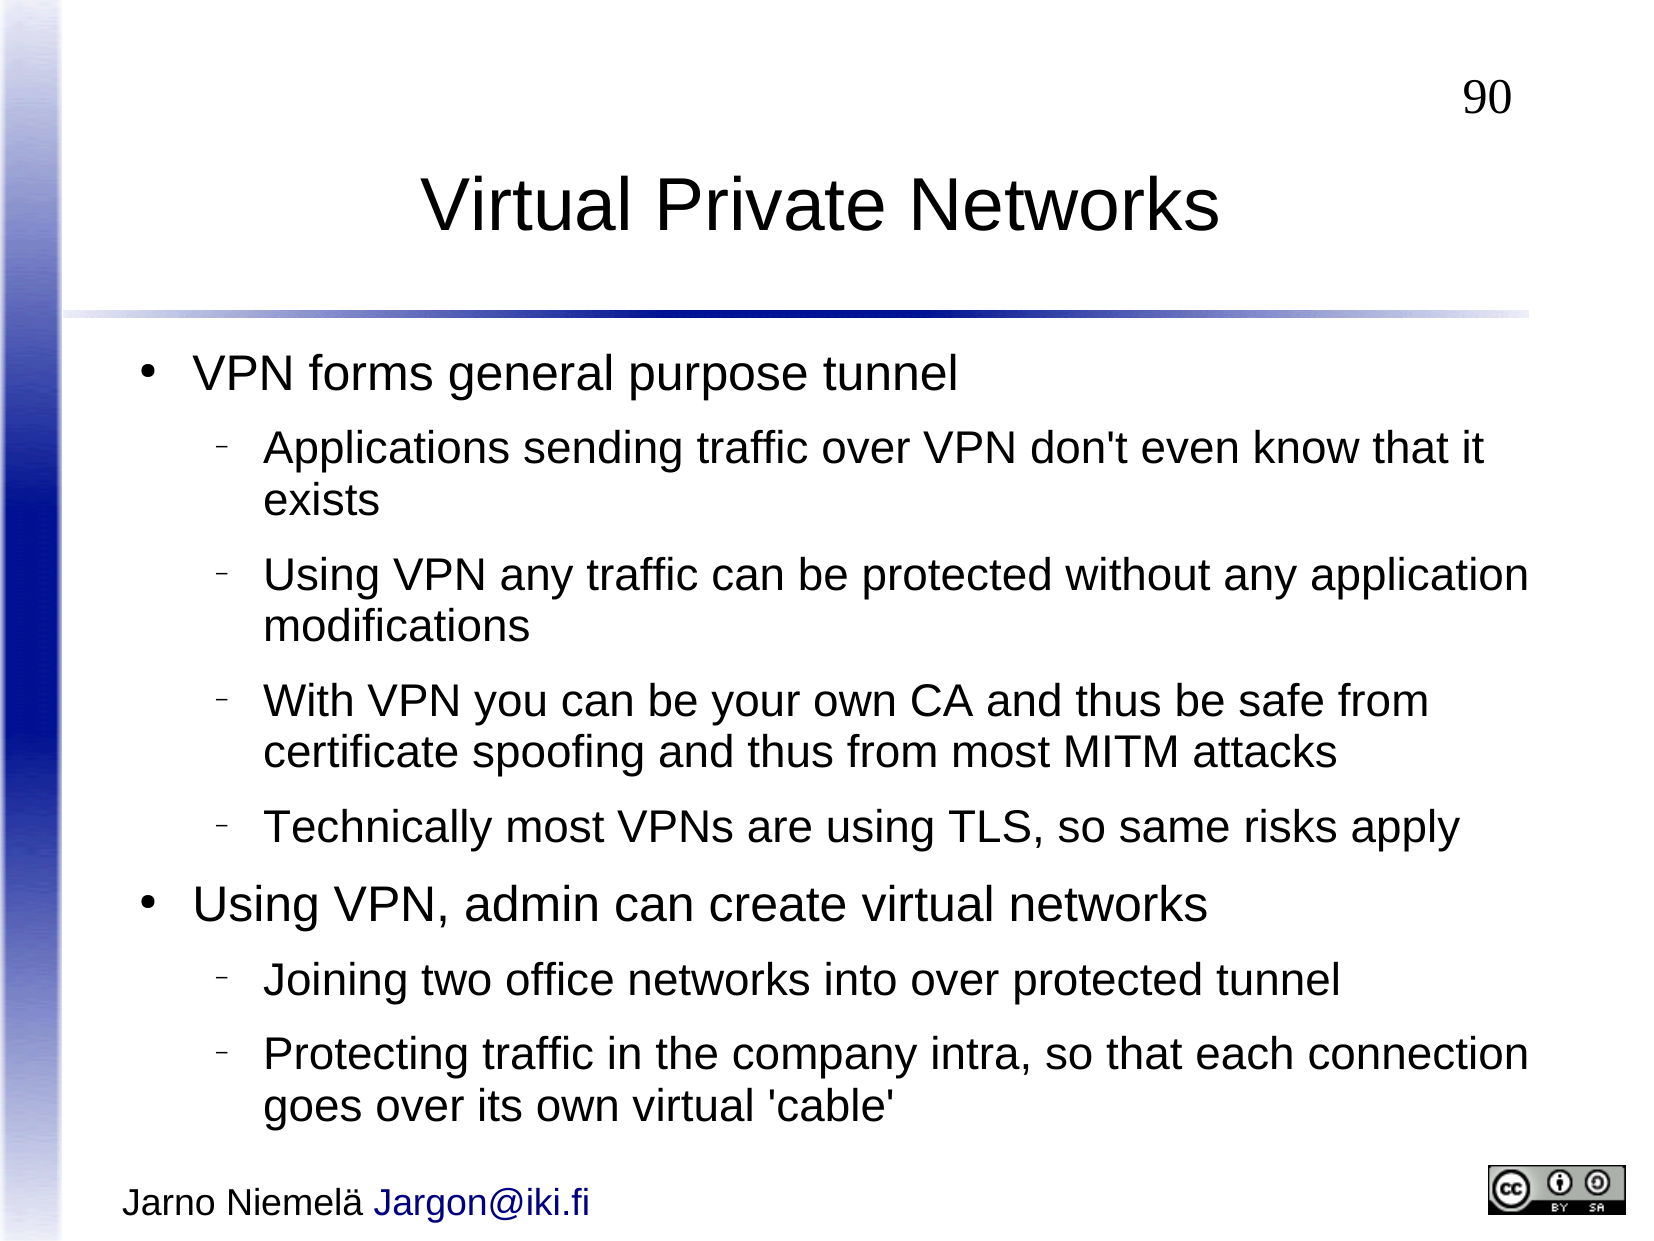

# Virtual Private Networks
VPN forms general purpose tunnel
Applications sending traffic over VPN don't even know that it exists
Using VPN any traffic can be protected without any application modifications
With VPN you can be your own CA and thus be safe from certificate spoofing and thus from most MITM attacks
Technically most VPNs are using TLS, so same risks apply
Using VPN, admin can create virtual networks
Joining two office networks into over protected tunnel
Protecting traffic in the company intra, so that each connection goes over its own virtual 'cable'